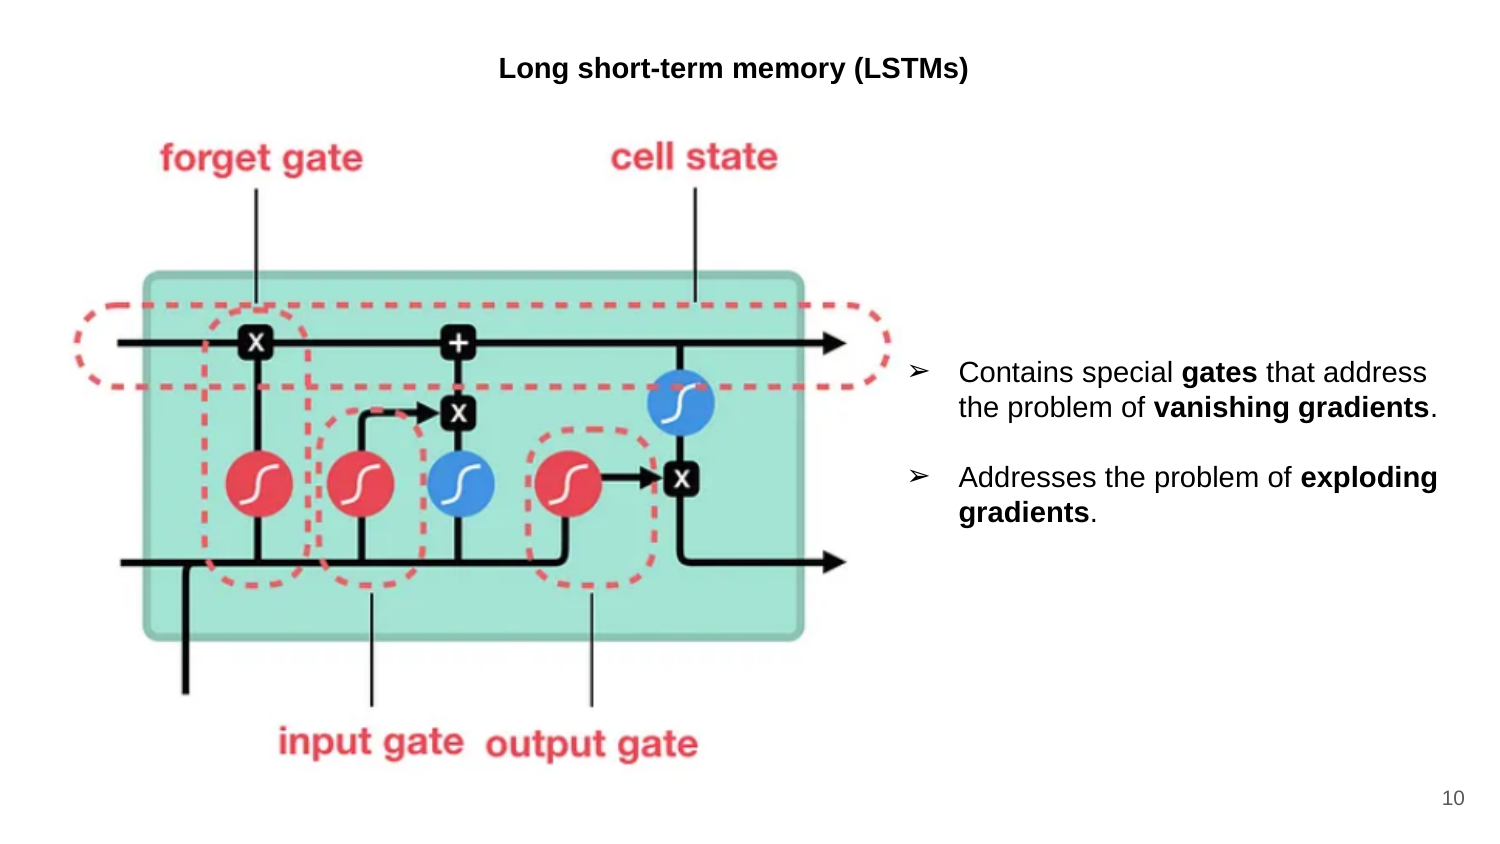

Long short-term memory (LSTMs)
Contains special gates that address the problem of vanishing gradients.
Addresses the problem of exploding gradients.